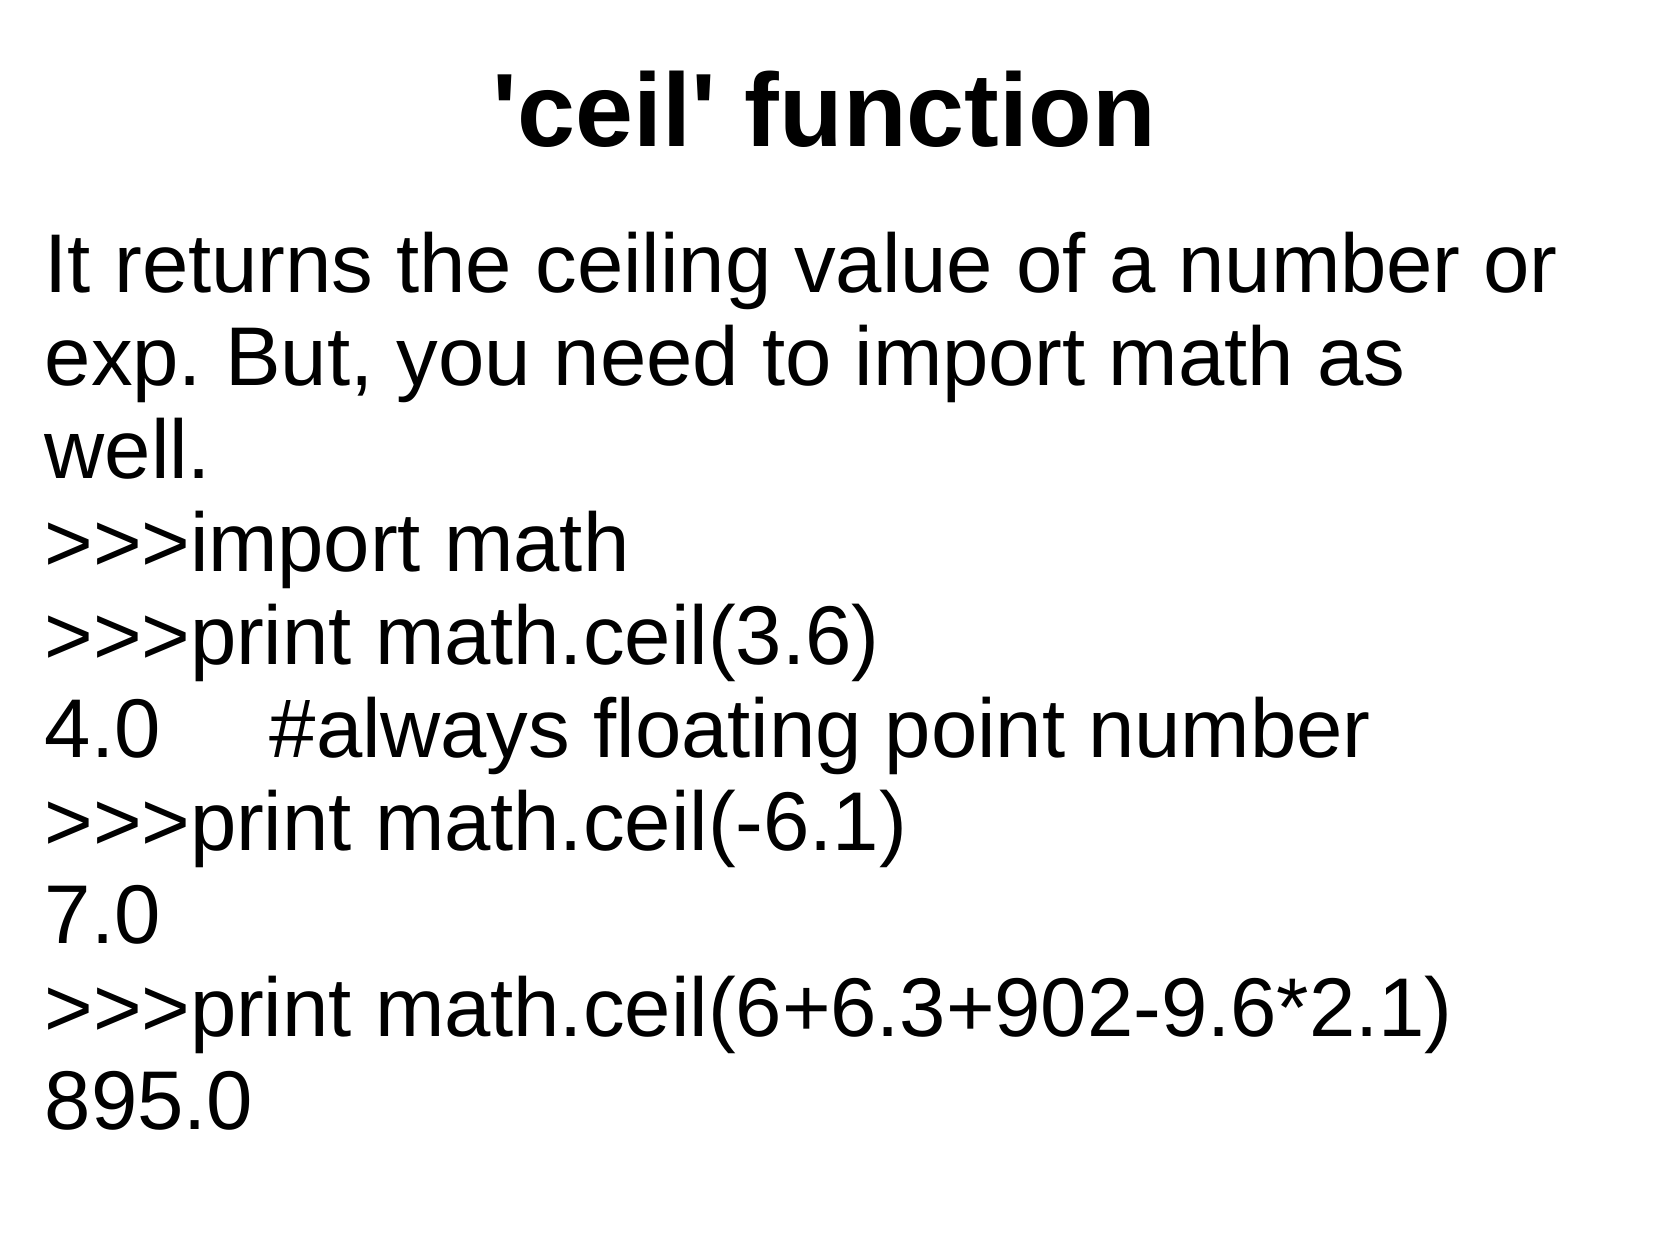

'ceil' function
It returns the ceiling value of a number or exp. But, you need to import math as well.
>>>import math
>>>print math.ceil(3.6)
4.0 		#always floating point number
>>>print math.ceil(-6.1)
7.0
>>>print math.ceil(6+6.3+902-9.6*2.1)
895.0